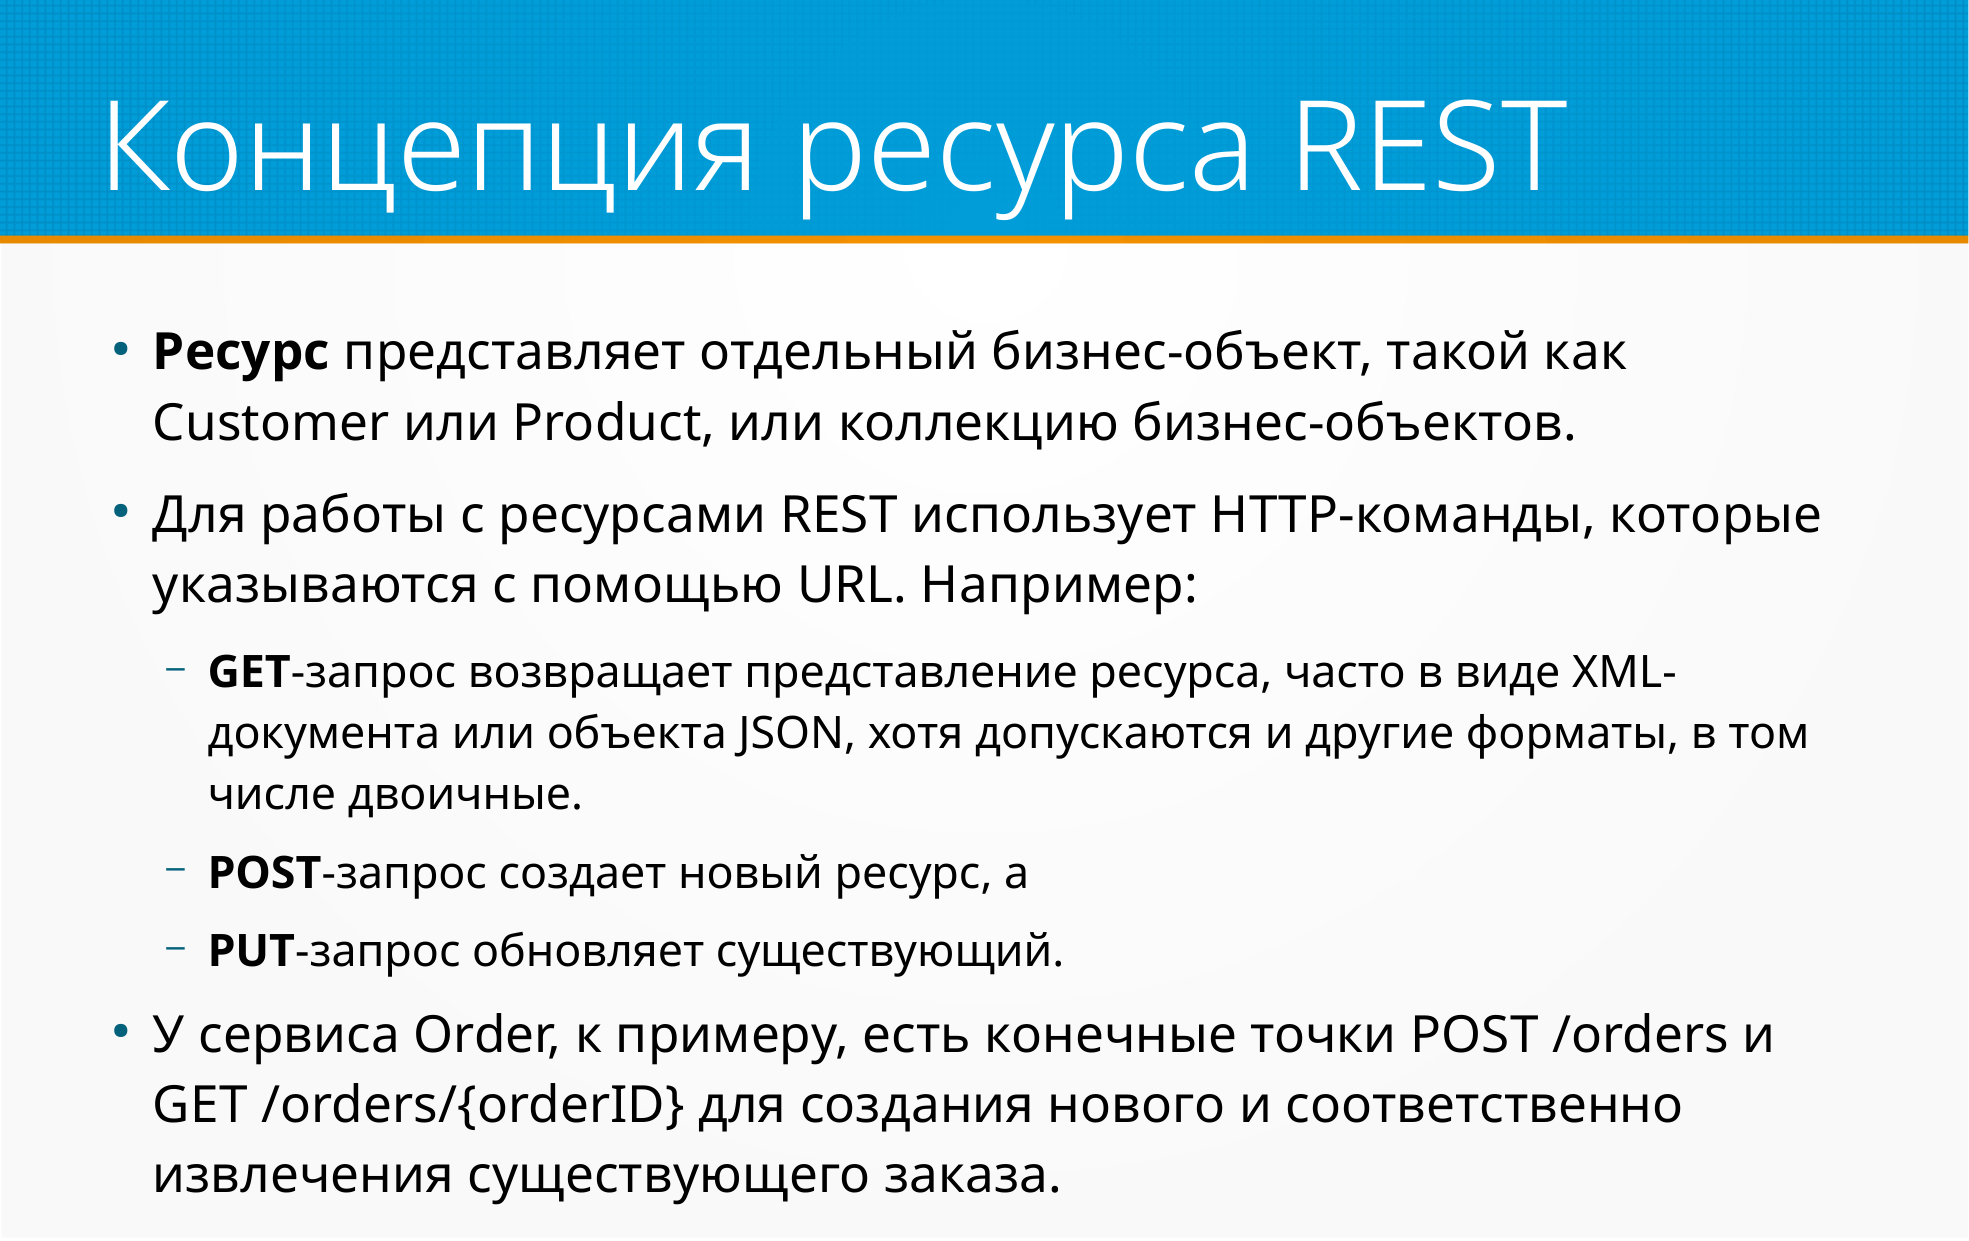

# Концепция ресурса REST
Ресурс представляет отдельный бизнес-объект, такой как Customer или Product, или коллекцию бизнес-объектов.
Для работы с ресурсами REST использует HTTP-команды, которые указываются с помощью URL. Например:
GET-запрос возвращает представление ресурса, часто в виде XML-документа или объекта JSON, хотя допускаются и другие форматы, в том числе двоичные.
POST-запрос создает новый ресурс, а
PUT-запрос обновляет существующий.
У сервиса Order, к примеру, есть конечные точки POST /orders и GET /orders/{orderID} для создания нового и соответственно извлечения существующего заказа.